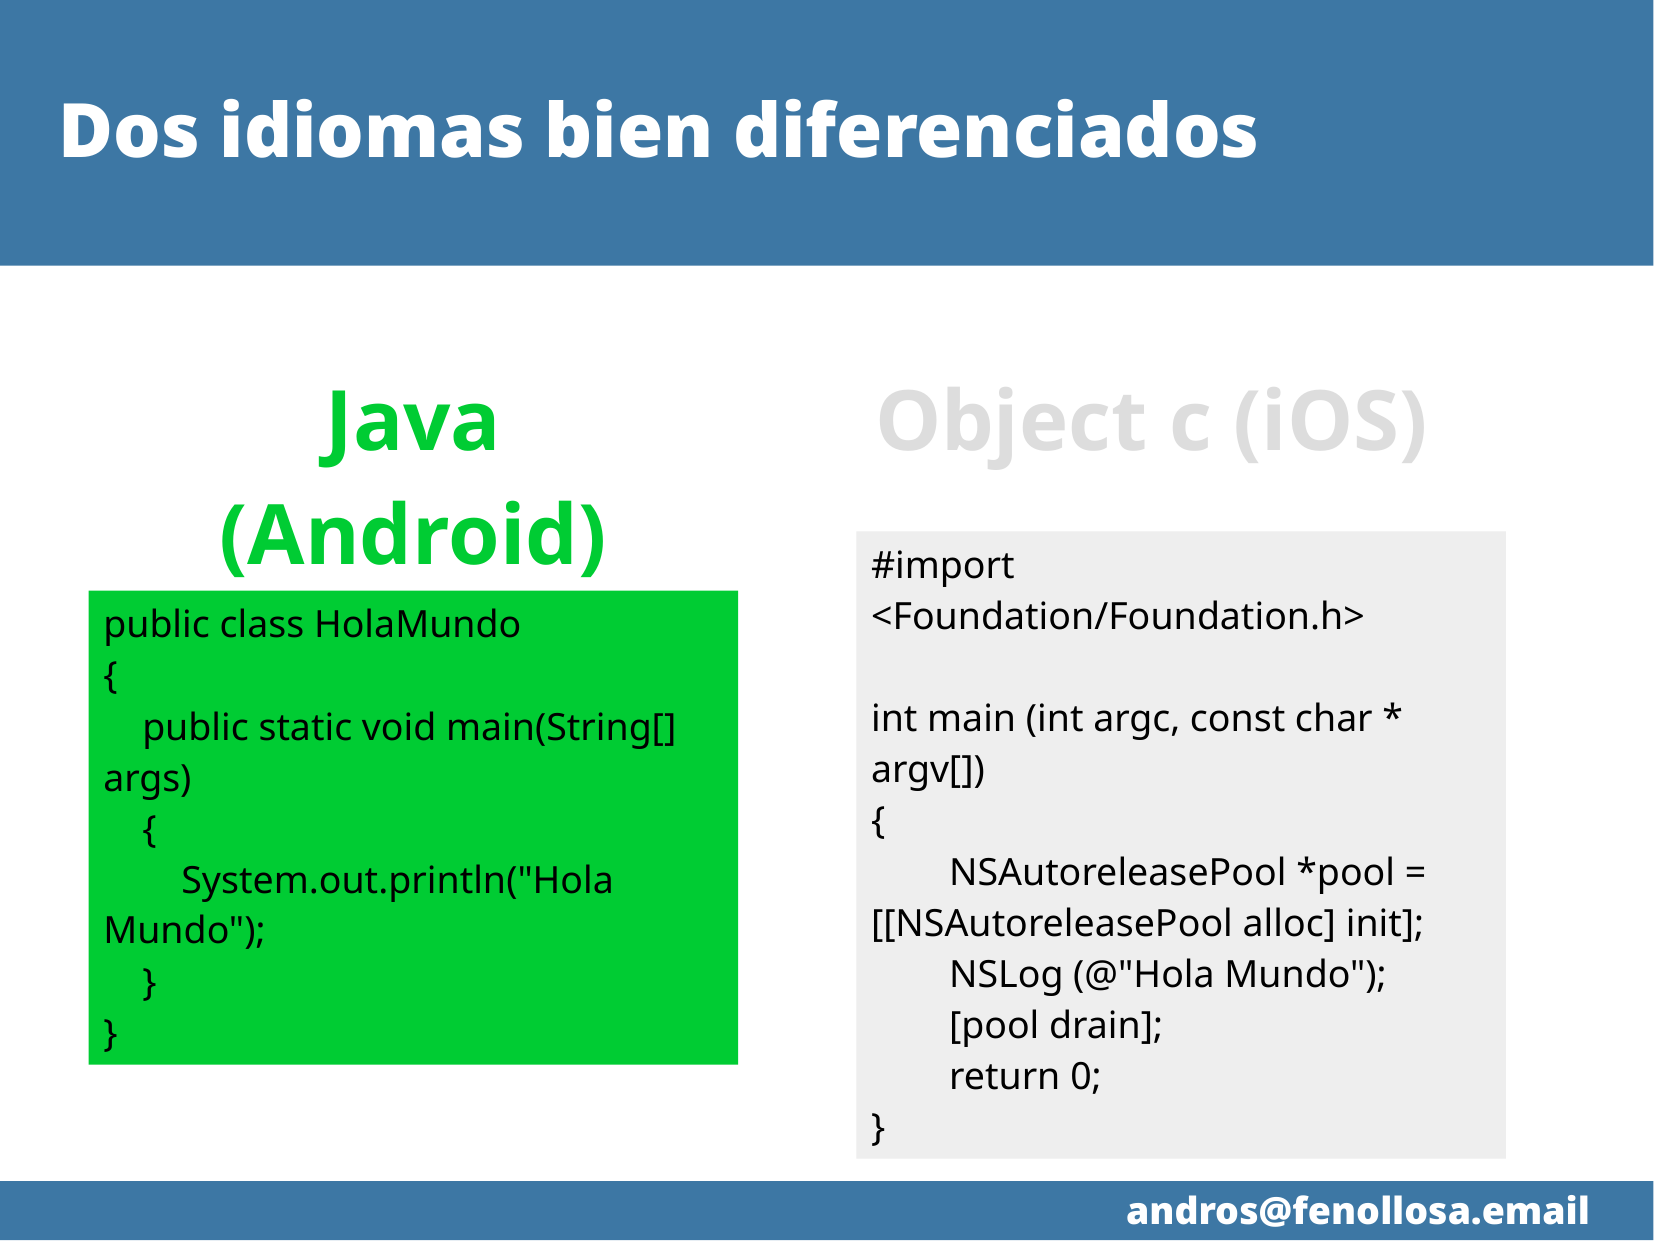

# Dos idiomas bien diferenciados
Java (Android)
Object c (iOS)
#import <Foundation/Foundation.h>
int main (int argc, const char * argv[])
{
 NSAutoreleasePool *pool = [[NSAutoreleasePool alloc] init];
 NSLog (@"Hola Mundo");
 [pool drain];
 return 0;
}
public class HolaMundo
{
 public static void main(String[] args)
 {
 System.out.println("Hola Mundo");
 }
}